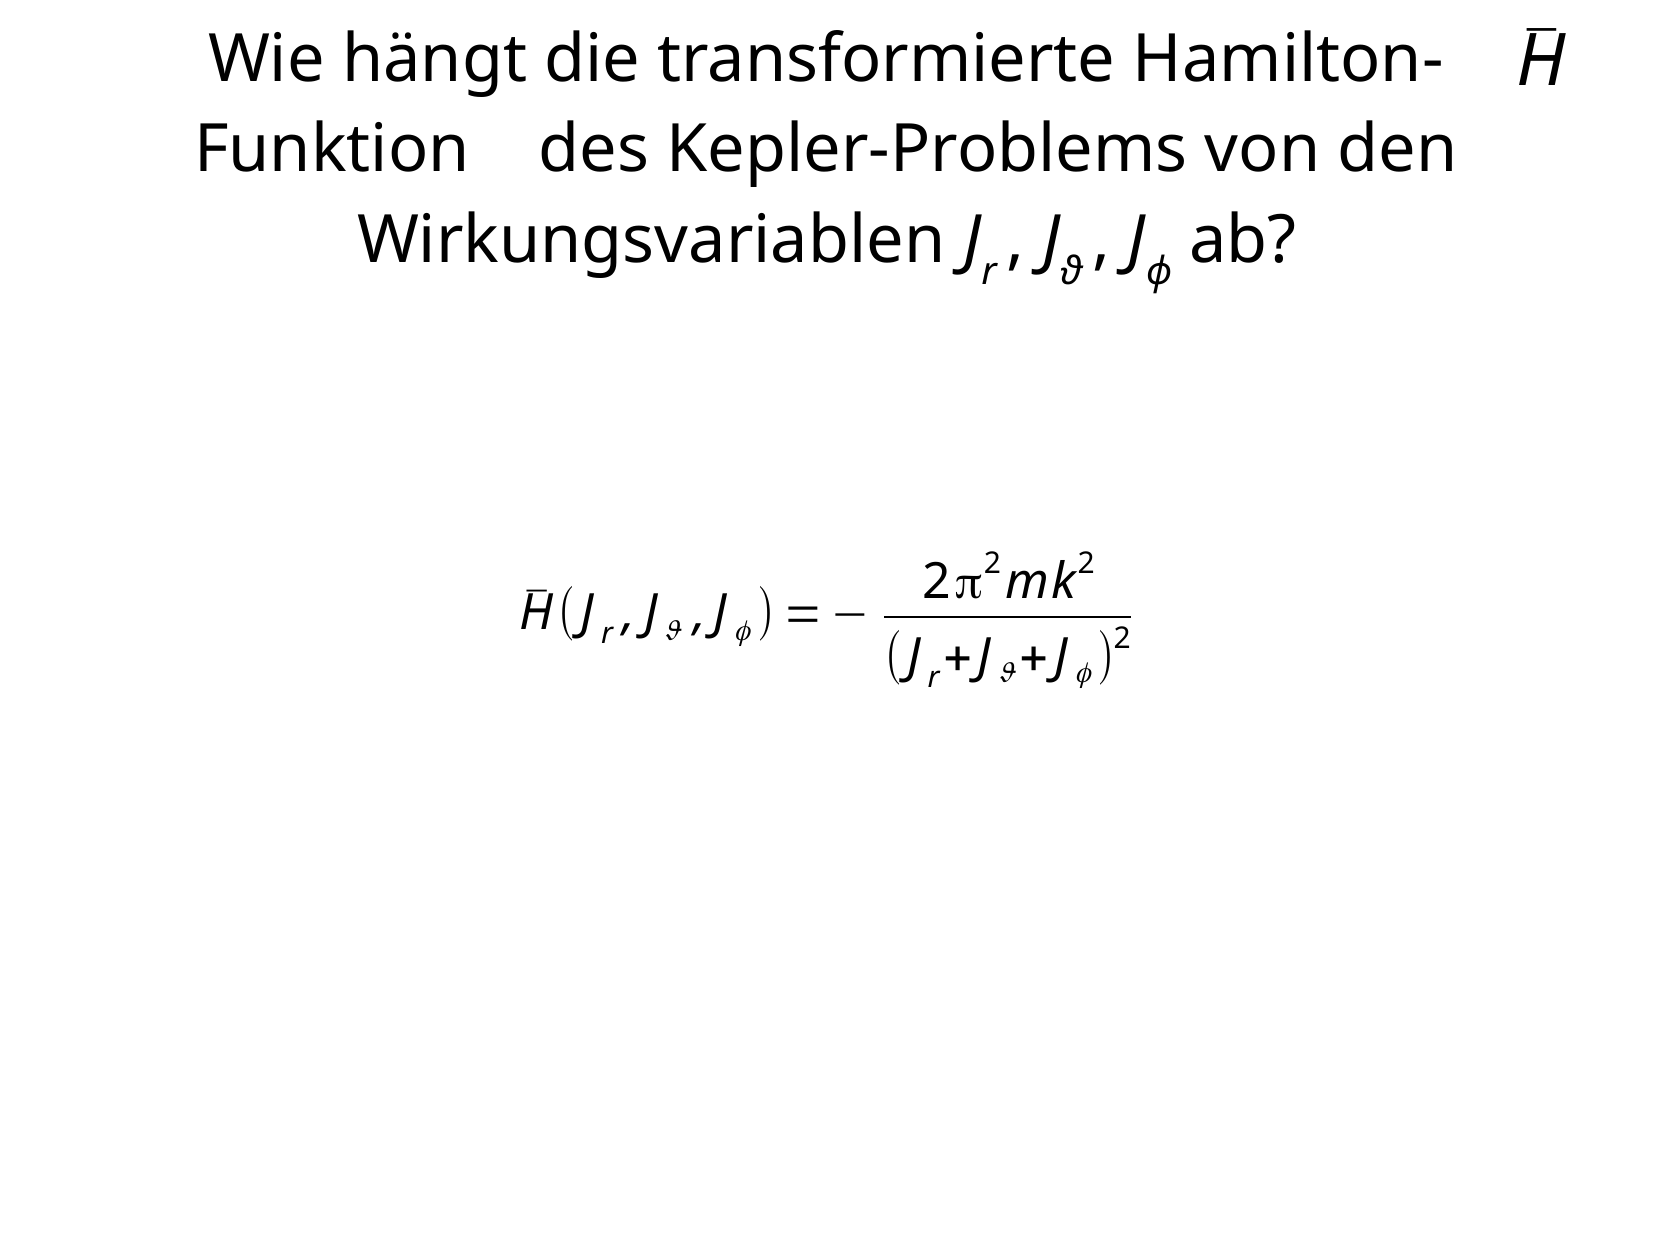

# Wie hängt die transformierte Hamilton-Funktion des Kepler-Problems von den Wirkungsvariablen Jr , Jϑ , Jϕ ab?